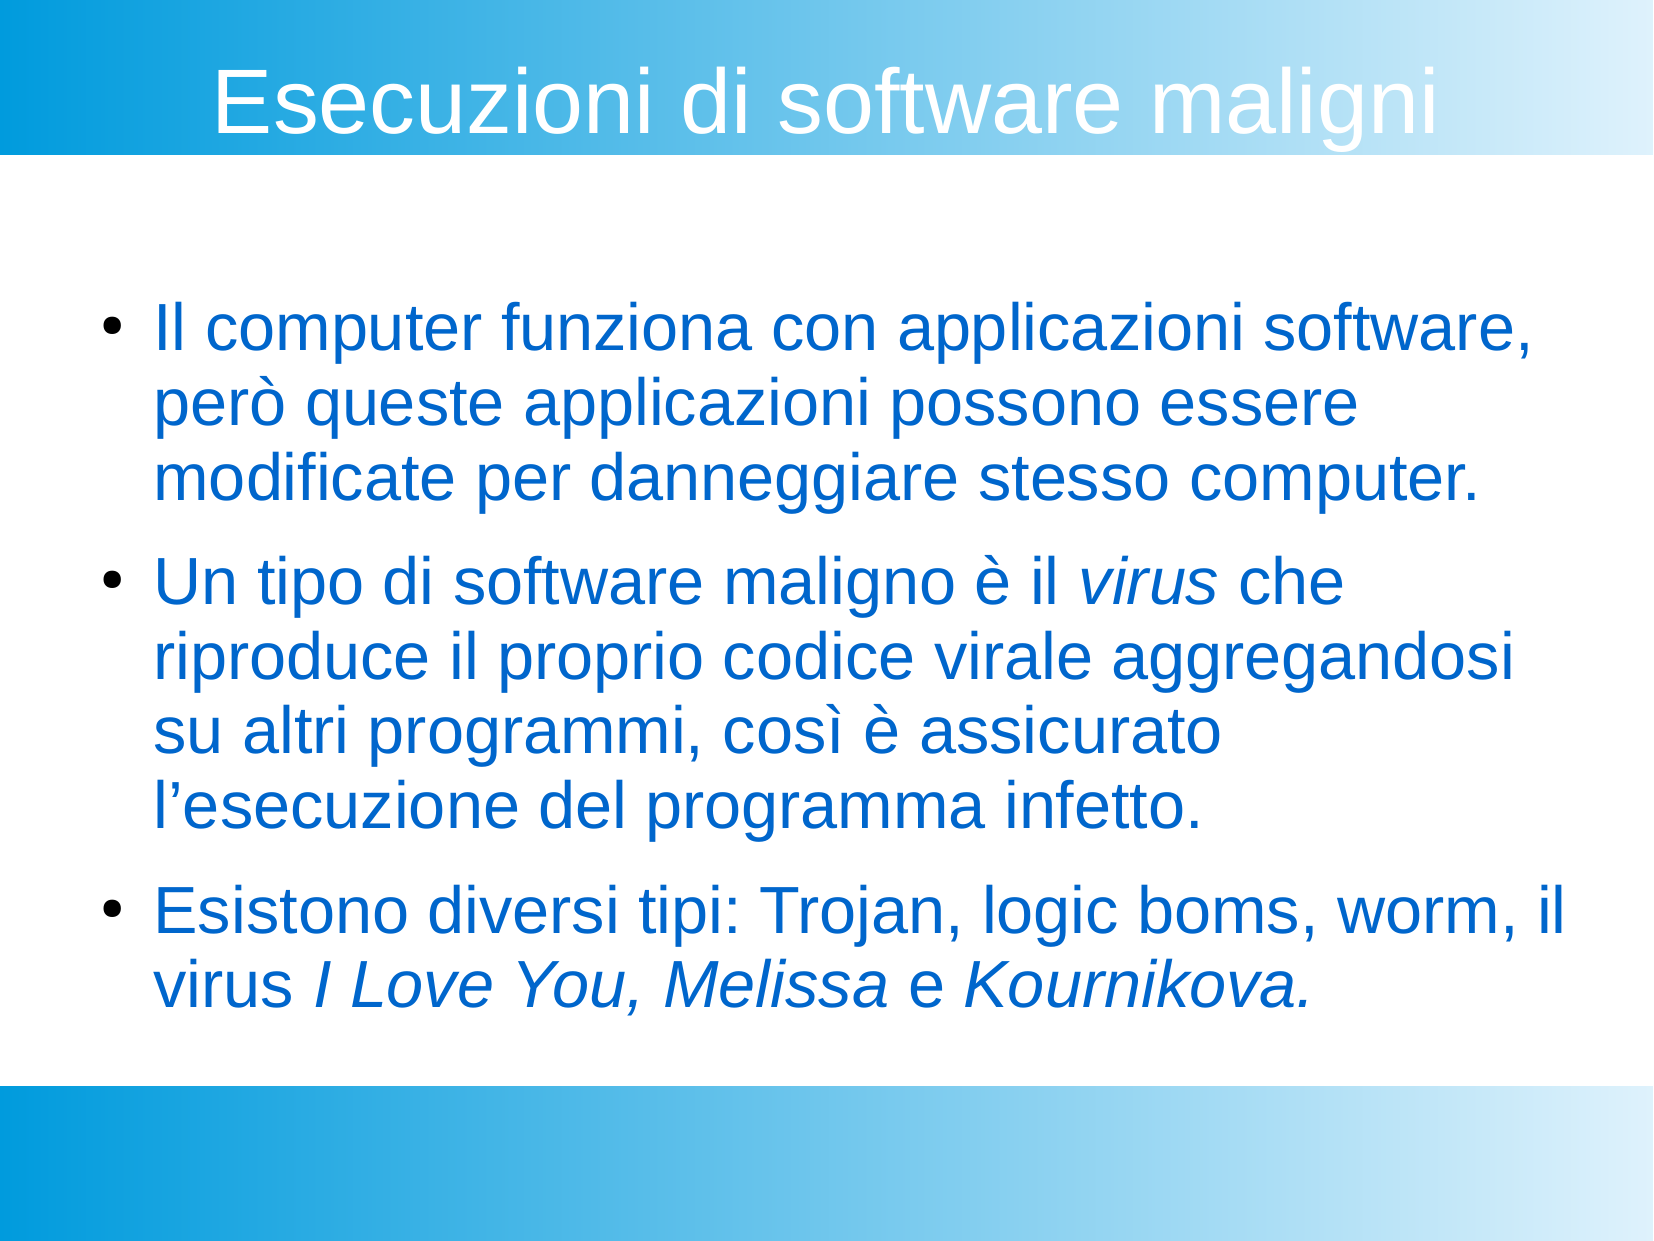

# Esecuzioni di software maligni
Il computer funziona con applicazioni software, però queste applicazioni possono essere modificate per danneggiare stesso computer.
Un tipo di software maligno è il virus che riproduce il proprio codice virale aggregandosi su altri programmi, così è assicurato l’esecuzione del programma infetto.
Esistono diversi tipi: Trojan, logic boms, worm, il virus I Love You, Melissa e Kournikova.